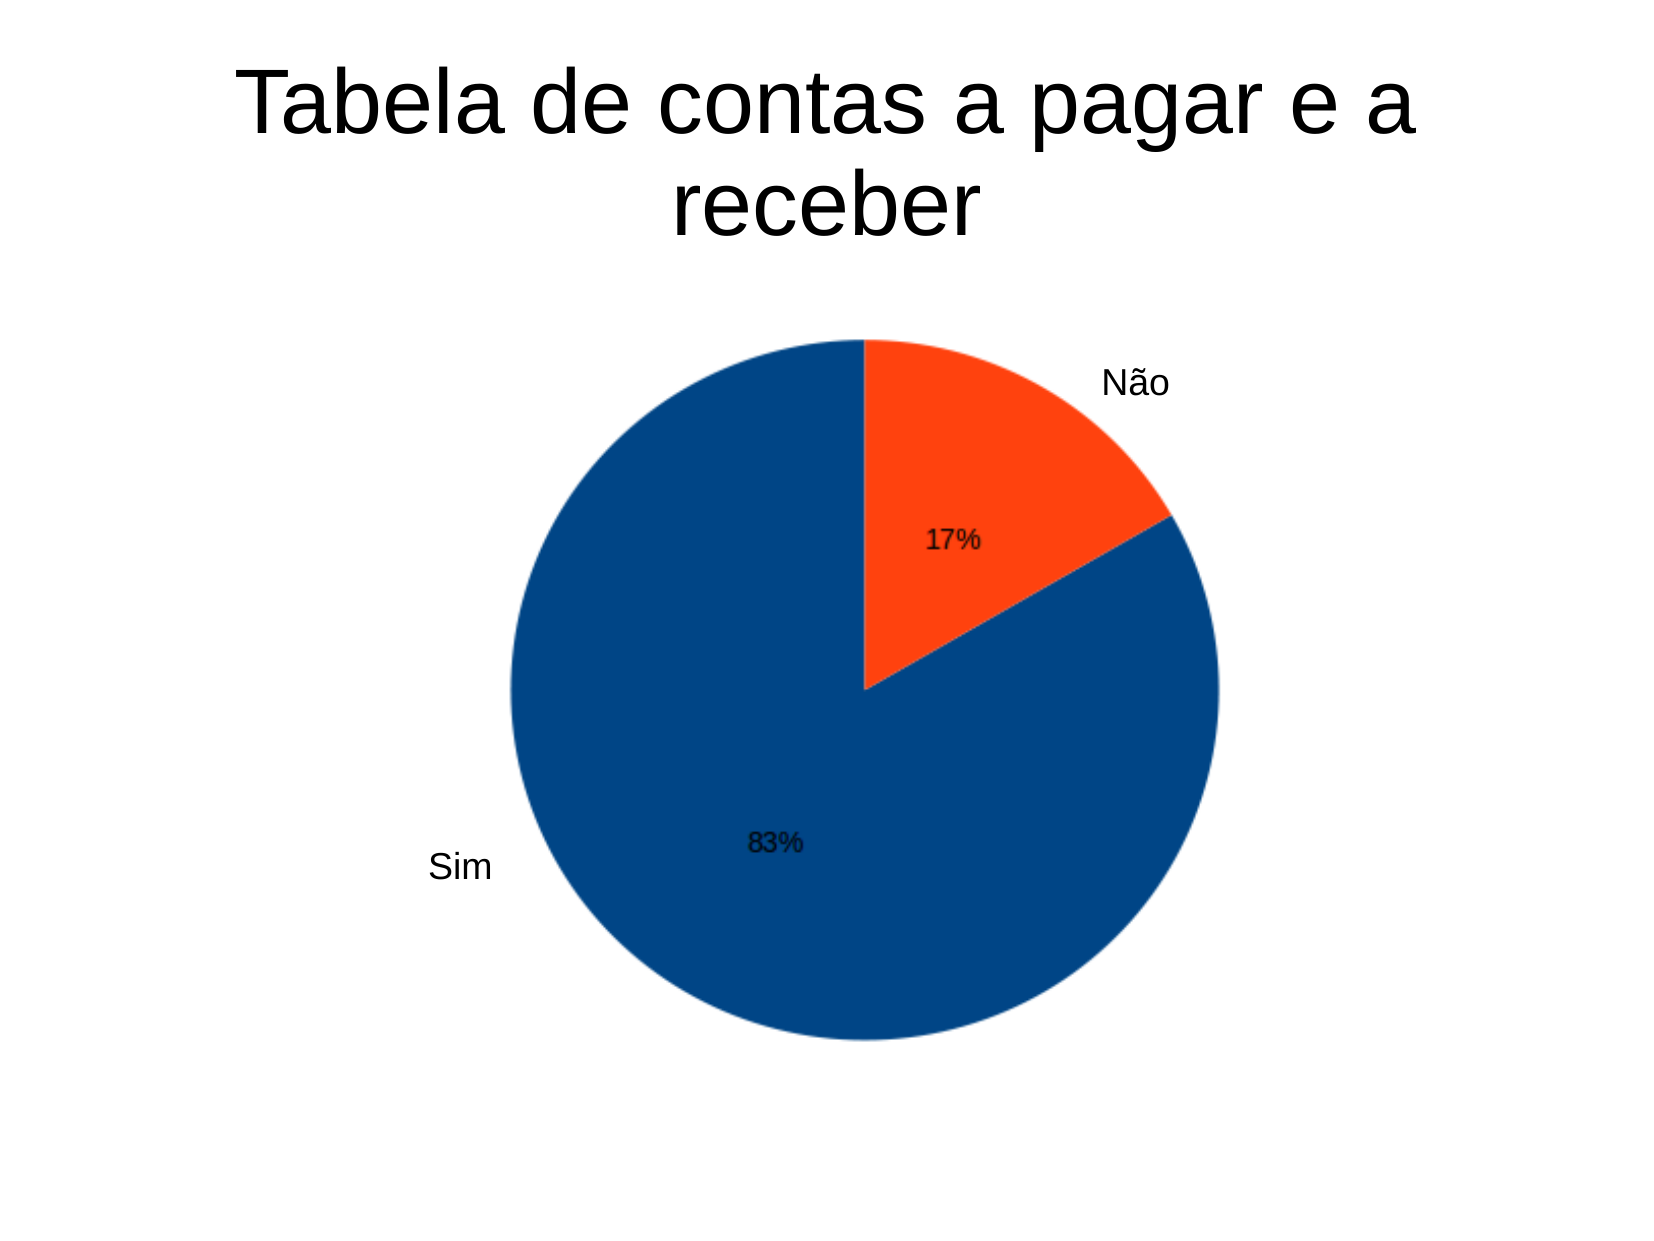

# Tabela de contas a pagar e a receber
Não
Sim